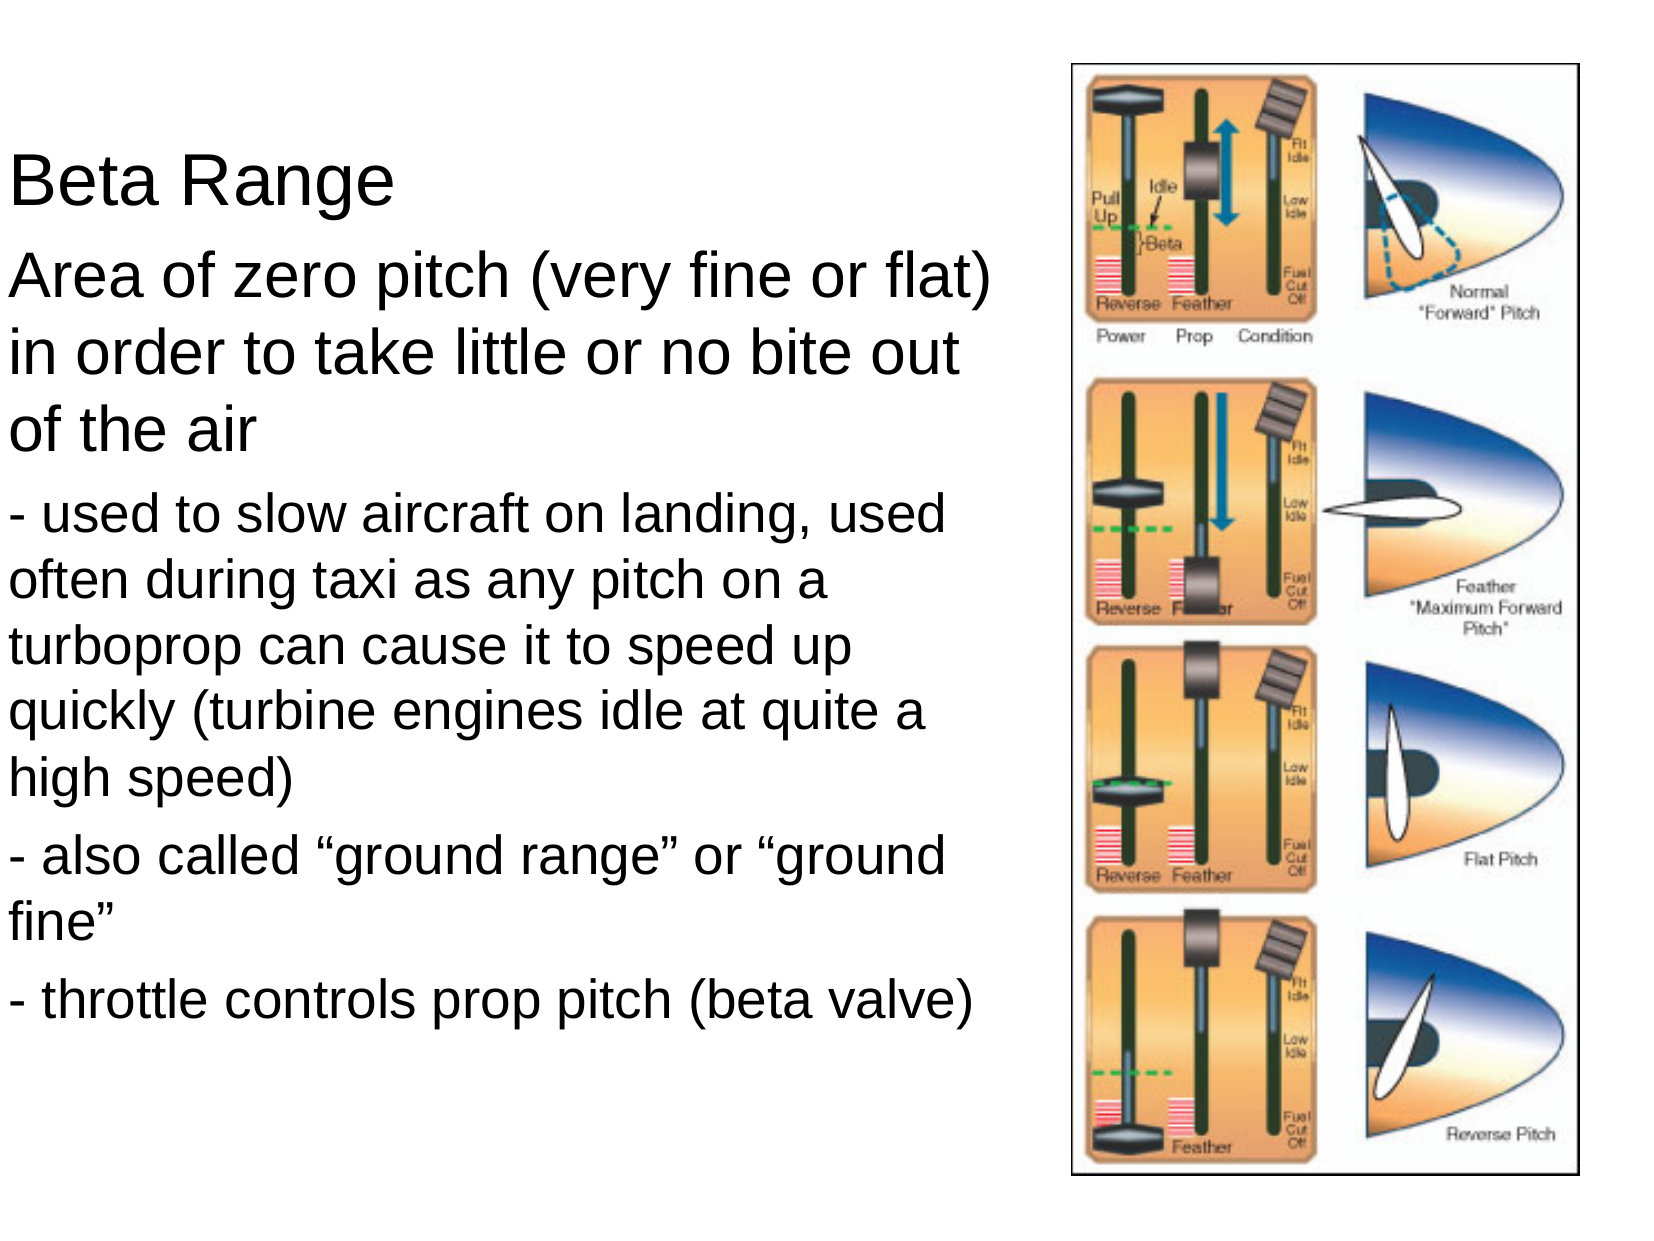

# Beta Range
Area of zero pitch (very fine or flat) in order to take little or no bite out of the air
- used to slow aircraft on landing, used often during taxi as any pitch on a turboprop can cause it to speed up quickly (turbine engines idle at quite a high speed)
- also called “ground range” or “ground fine”
- throttle controls prop pitch (beta valve)